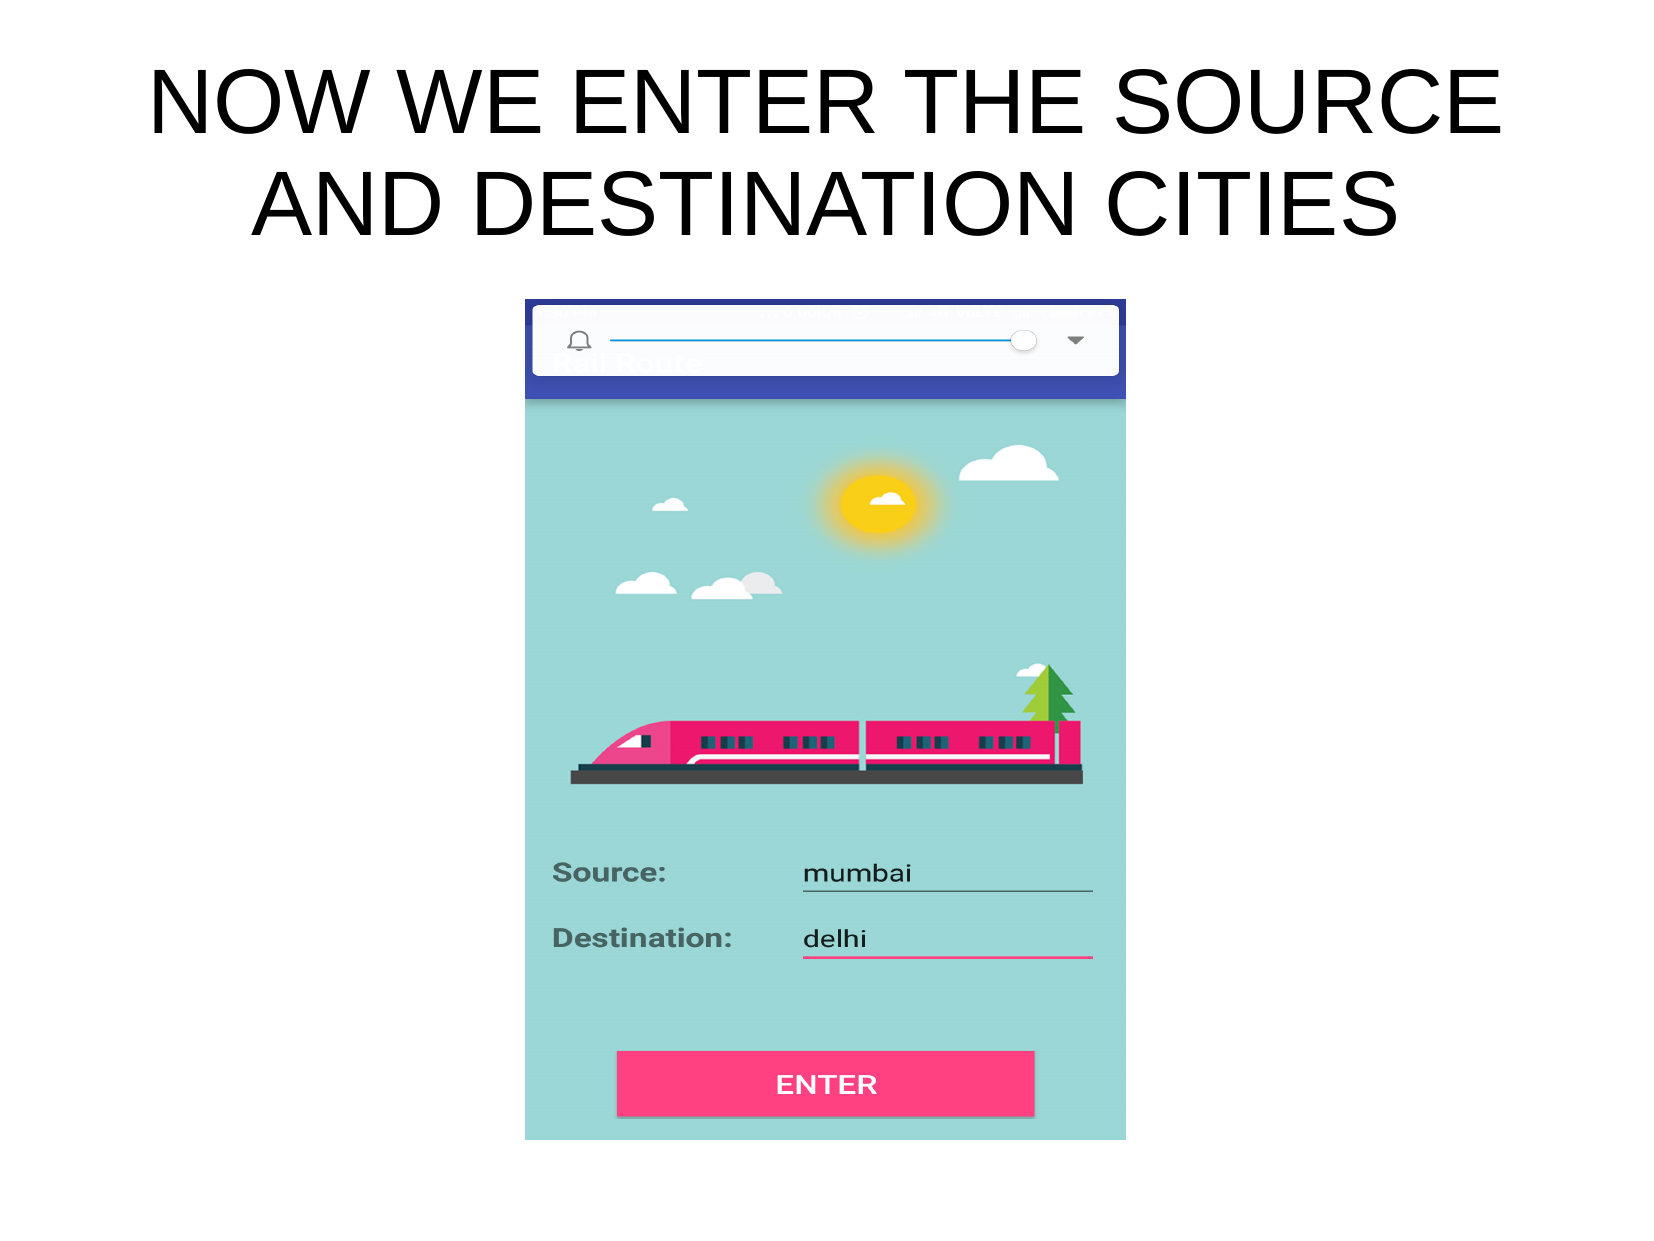

# NOW WE ENTER THE SOURCE AND DESTINATION CITIES